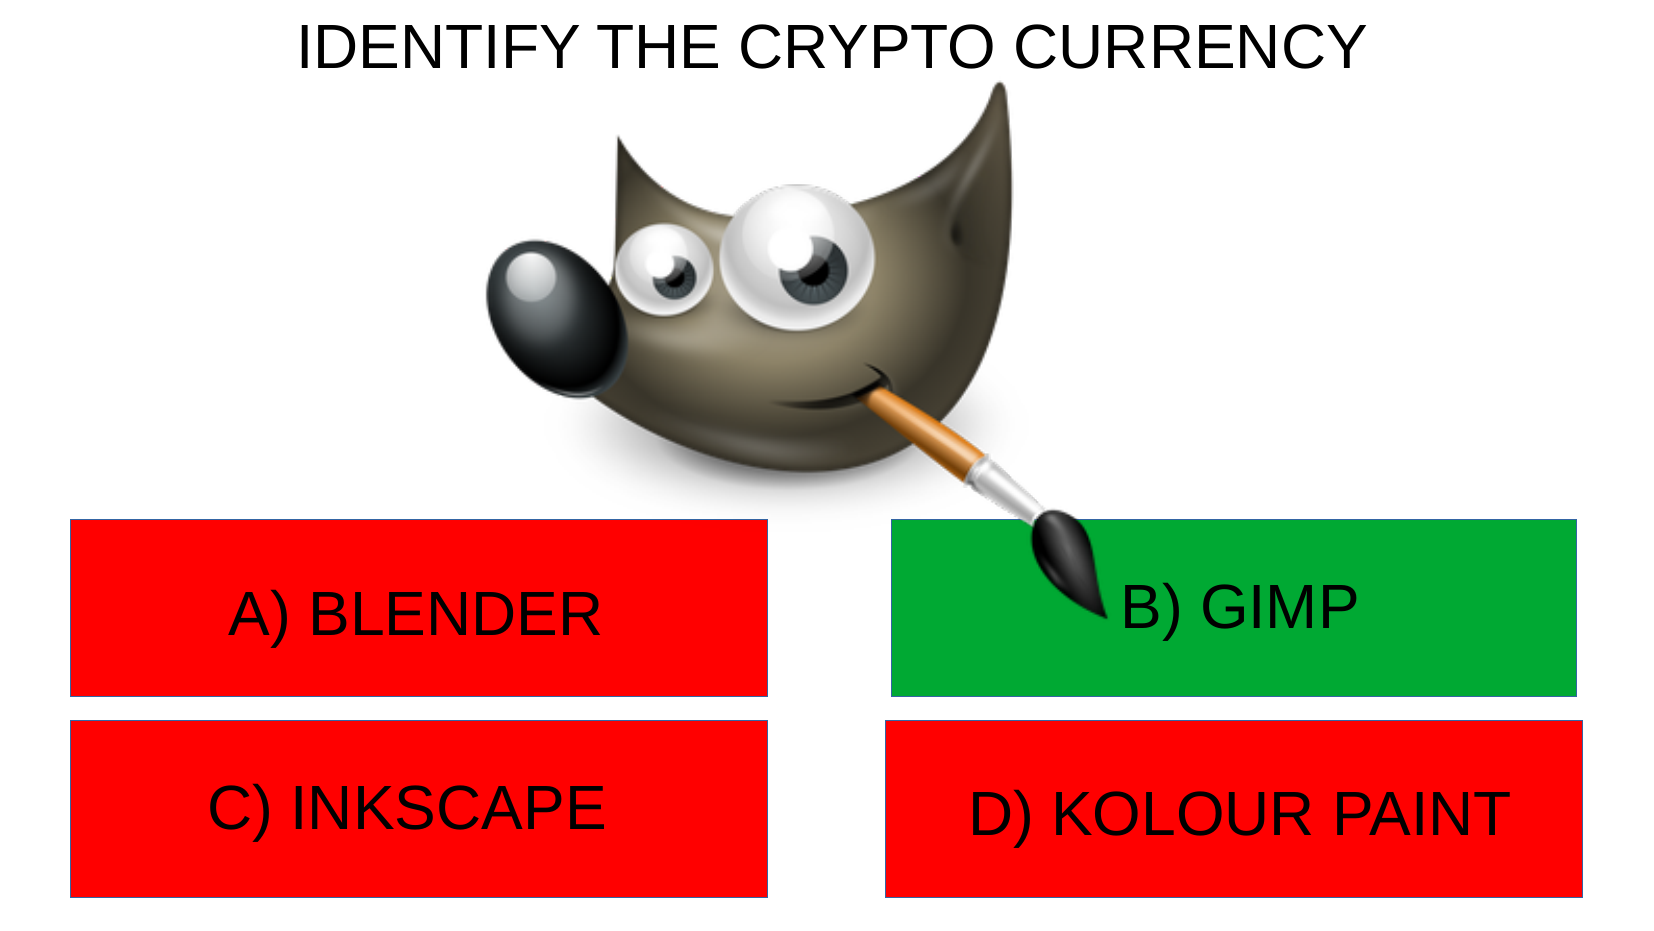

# IDENTIFY THE CRYPTO CURRENCY
B) GIMP
A) BLENDER
C) INKSCAPE
D) KOLOUR PAINT